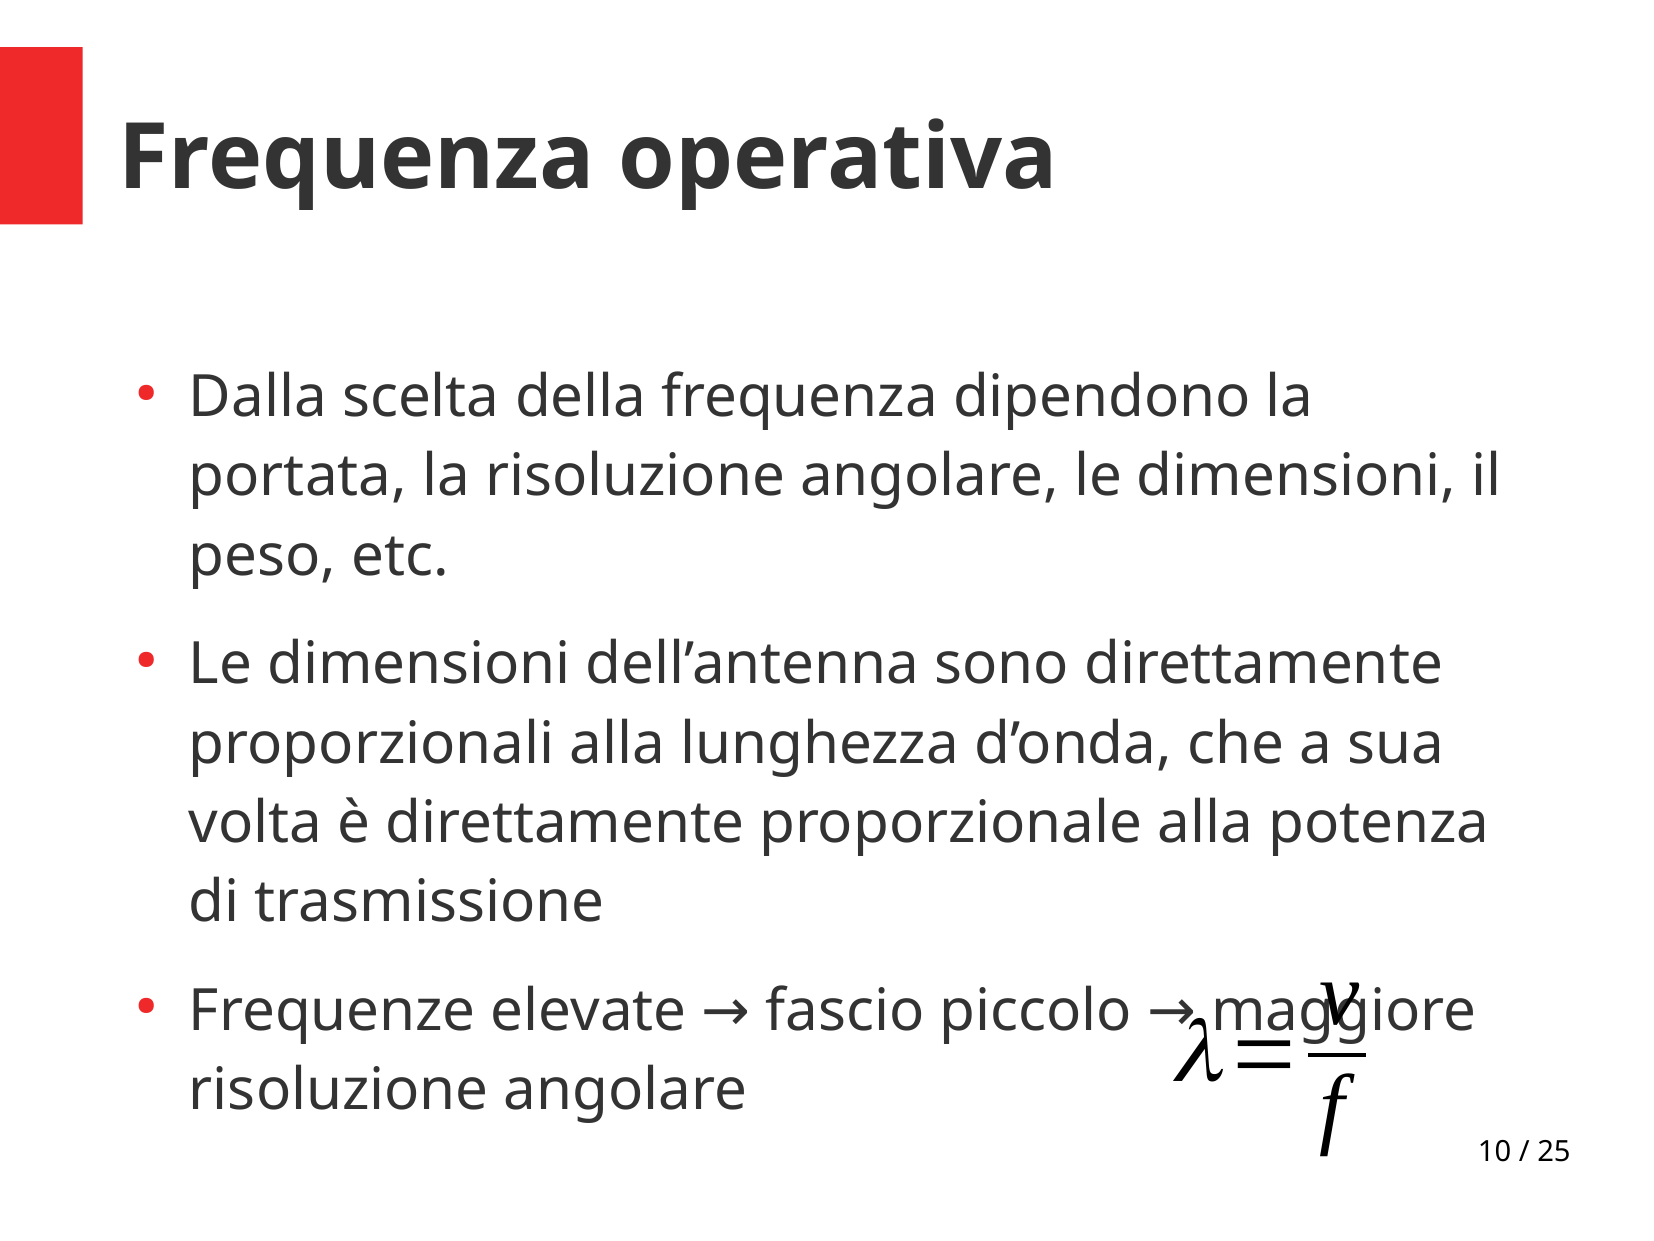

# Frequenza operativa
Dalla scelta della frequenza dipendono la portata, la risoluzione angolare, le dimensioni, il peso, etc.
Le dimensioni dell’antenna sono direttamente proporzionali alla lunghezza d’onda, che a sua volta è direttamente proporzionale alla potenza di trasmissione
Frequenze elevate → fascio piccolo → maggiore risoluzione angolare
10